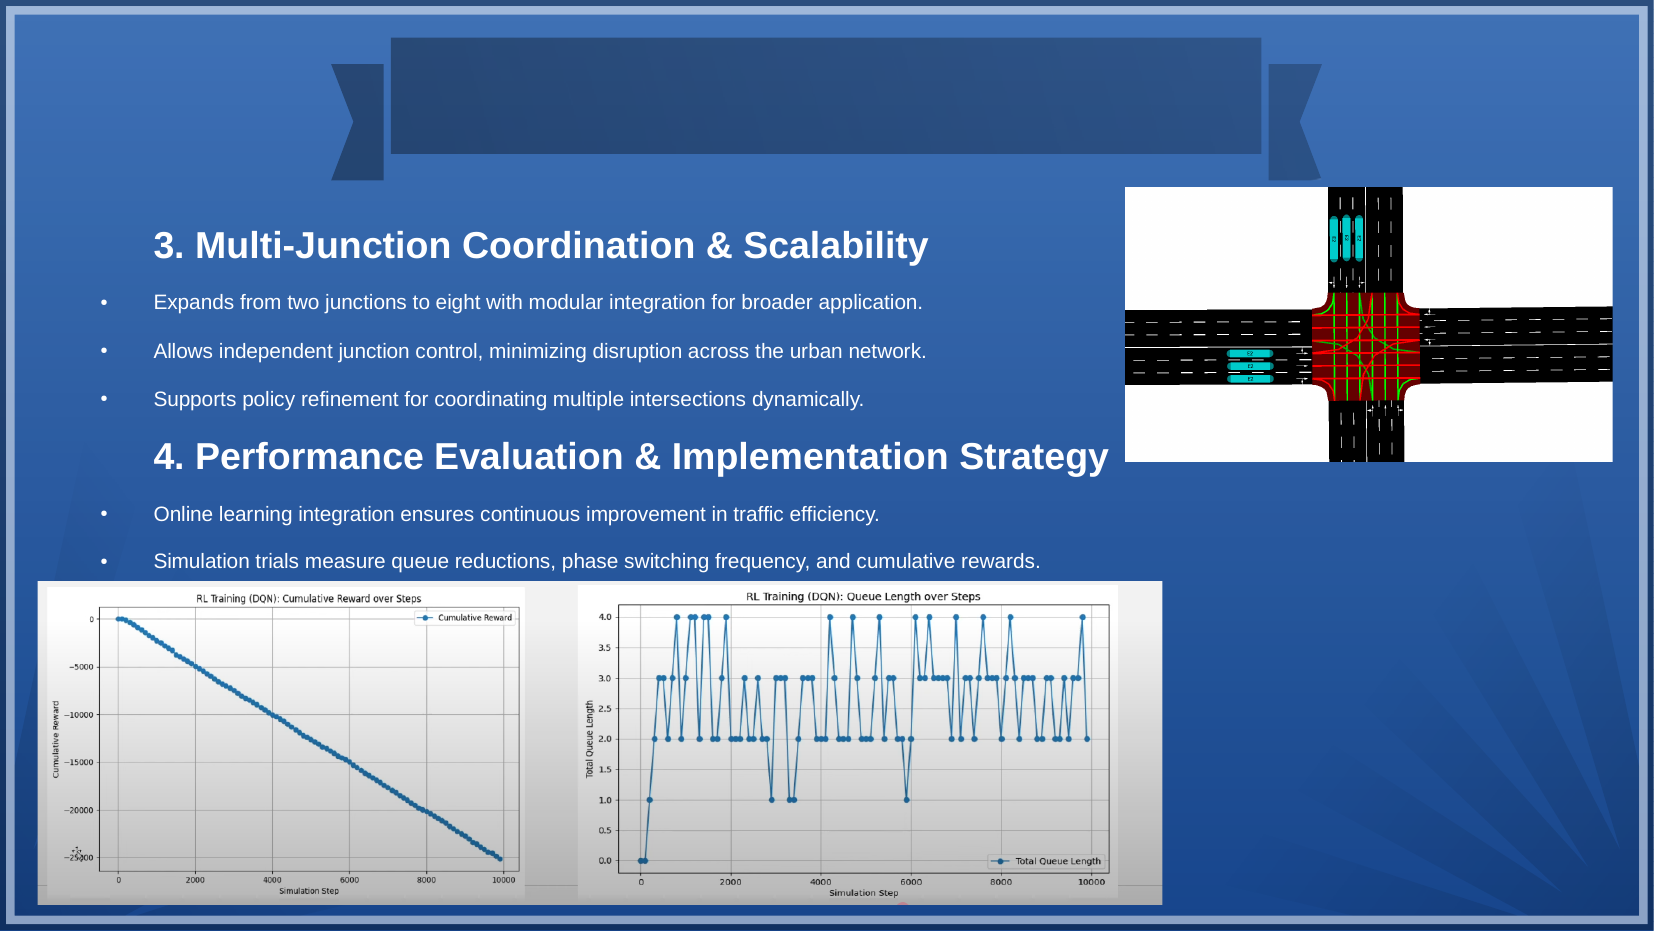

#
3. Multi-Junction Coordination & Scalability
Expands from two junctions to eight with modular integration for broader application.
Allows independent junction control, minimizing disruption across the urban network.
Supports policy refinement for coordinating multiple intersections dynamically.
4. Performance Evaluation & Implementation Strategy
Online learning integration ensures continuous improvement in traffic efficiency.
Simulation trials measure queue reductions, phase switching frequency, and cumulative rewards.
Future enhancements include multi-agent RL coordination for joint optimization across junctions.